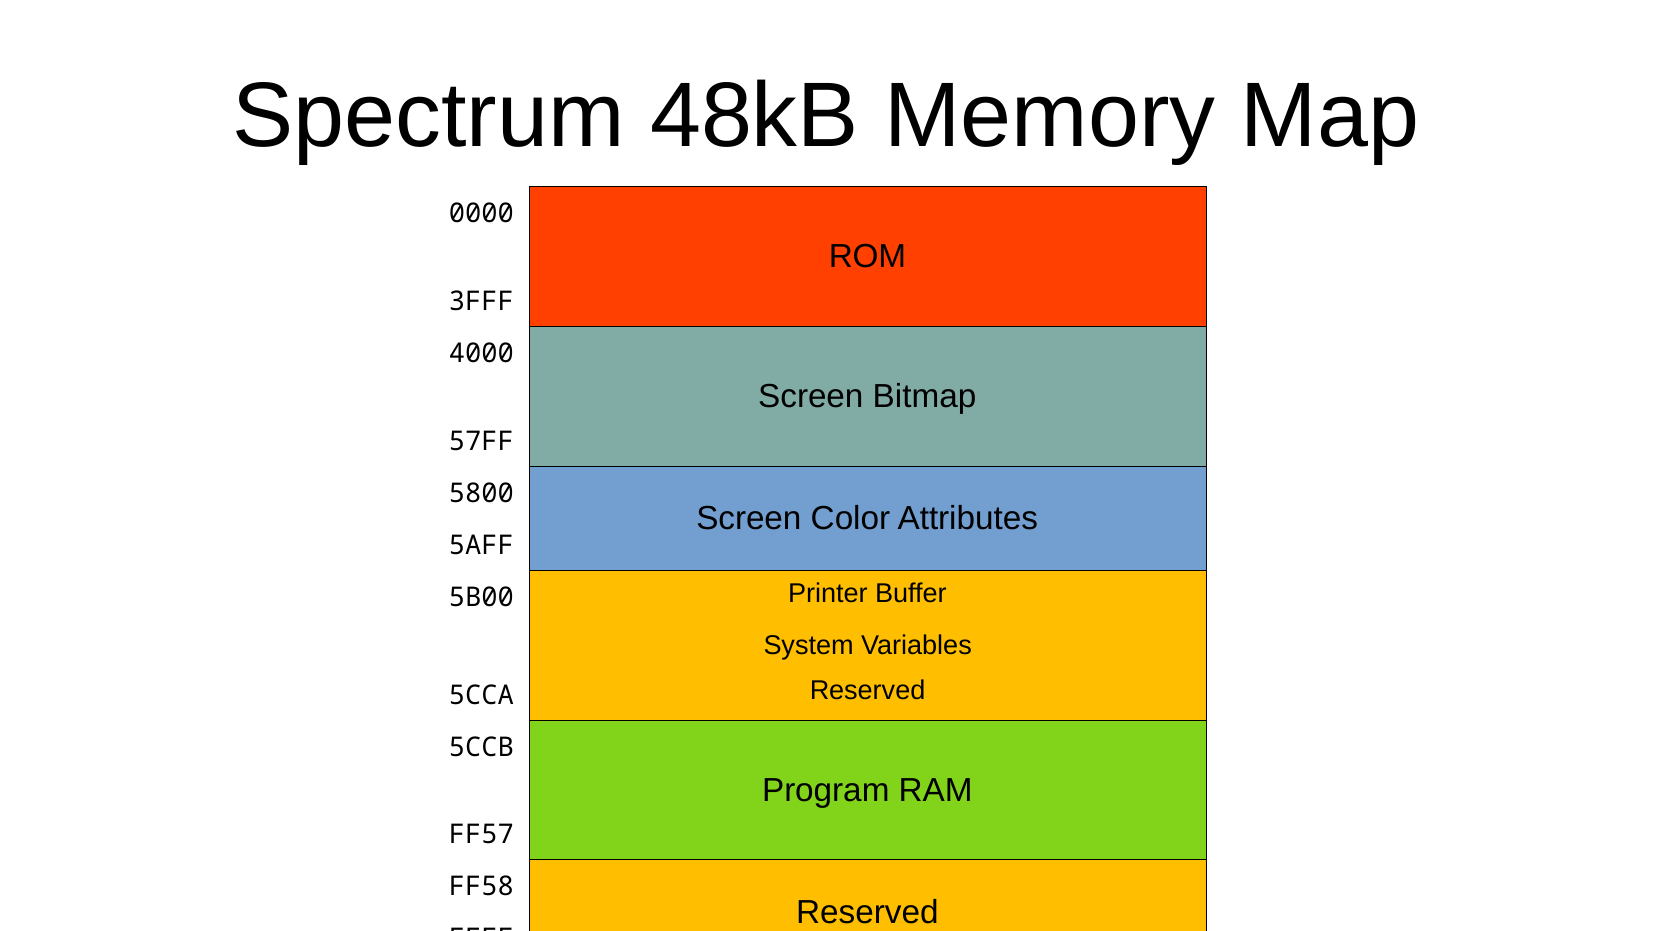

# Spectrum 48kB Memory Map
| 0000 | ROM |
| --- | --- |
| | |
| 3FFF | |
| 4000 | Screen Bitmap |
| | |
| 57FF | |
| 5800 | Screen Color Attributes |
| 5AFF | |
| 5B00 | Printer Buffer |
| | System Variables |
| 5CCA | Reserved |
| 5CCB | Program RAM |
| | |
| FF57 | |
| FF58 | Reserved |
| FFFF | |